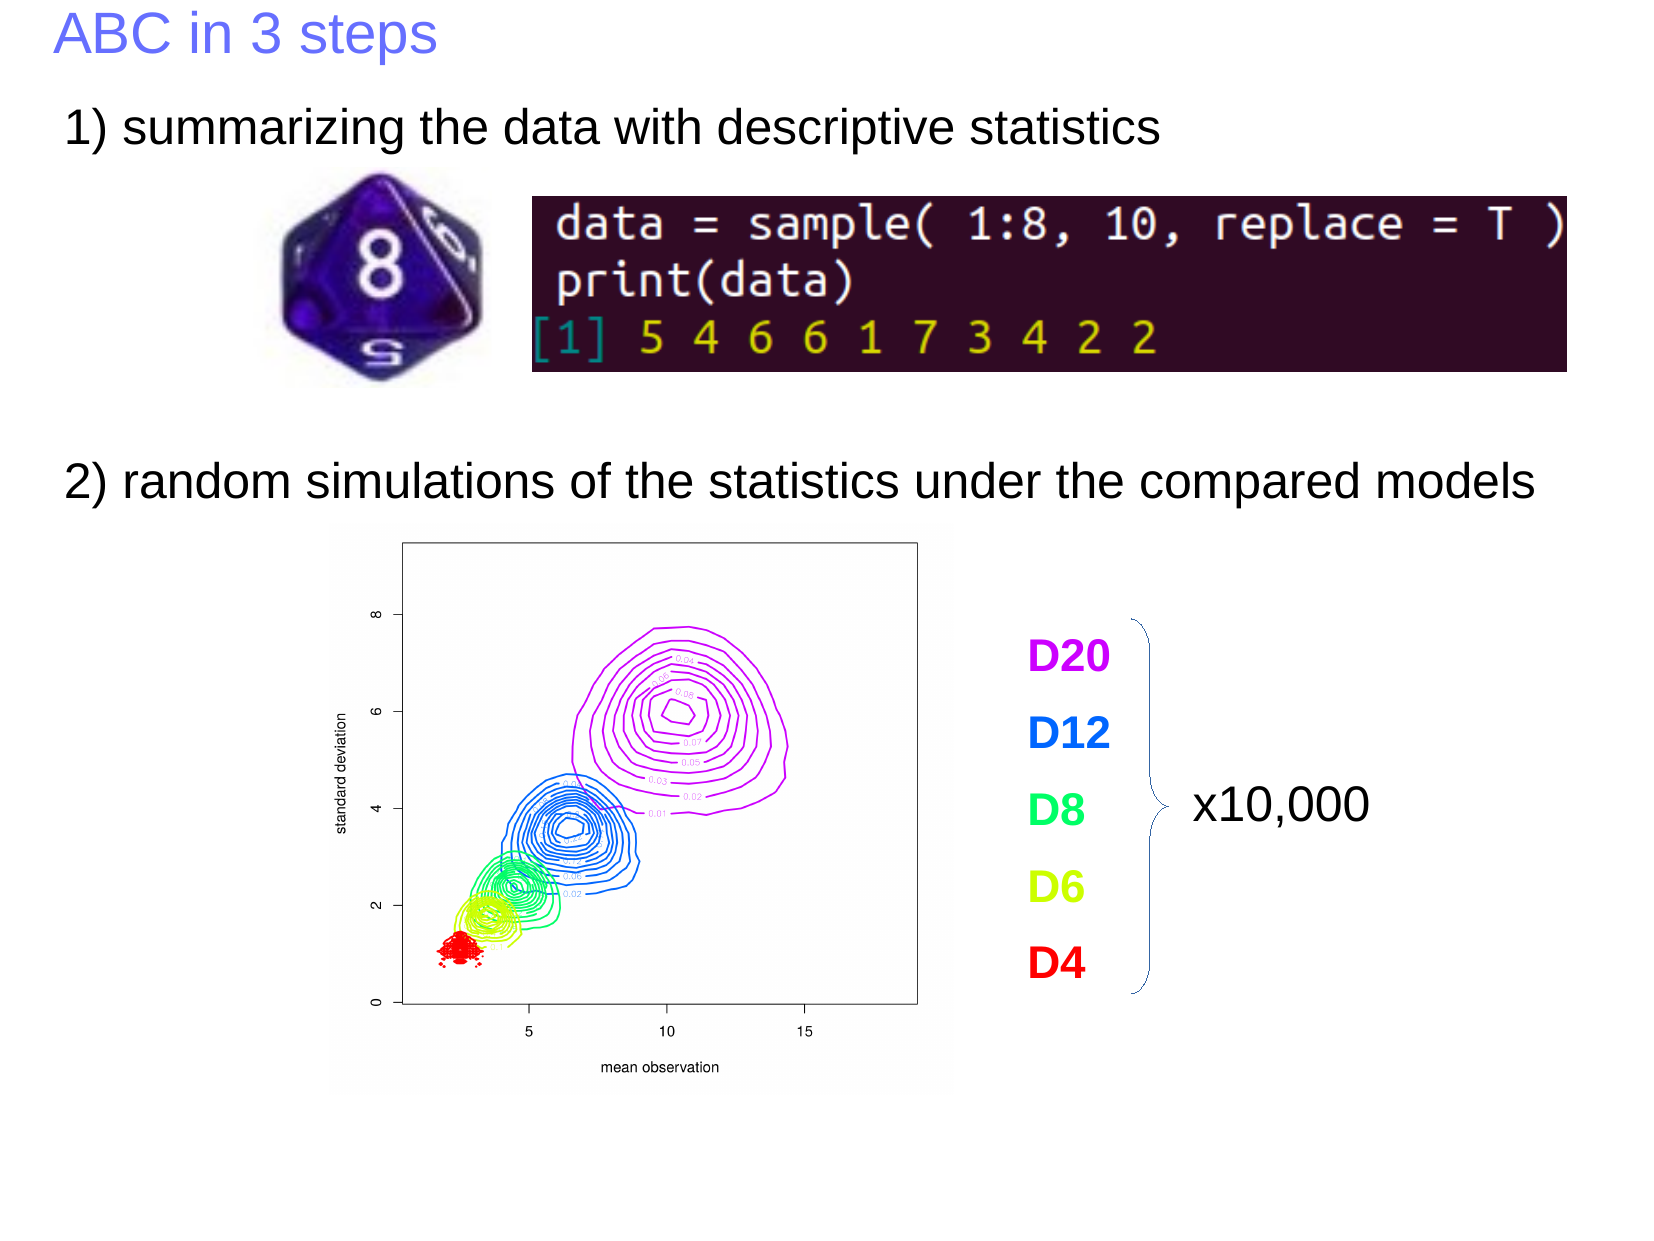

ABC in 3 steps
1) summarizing the data with descriptive statistics
2) random simulations of the statistics under the compared models
D20
D12
D8
D6
D4
x10,000